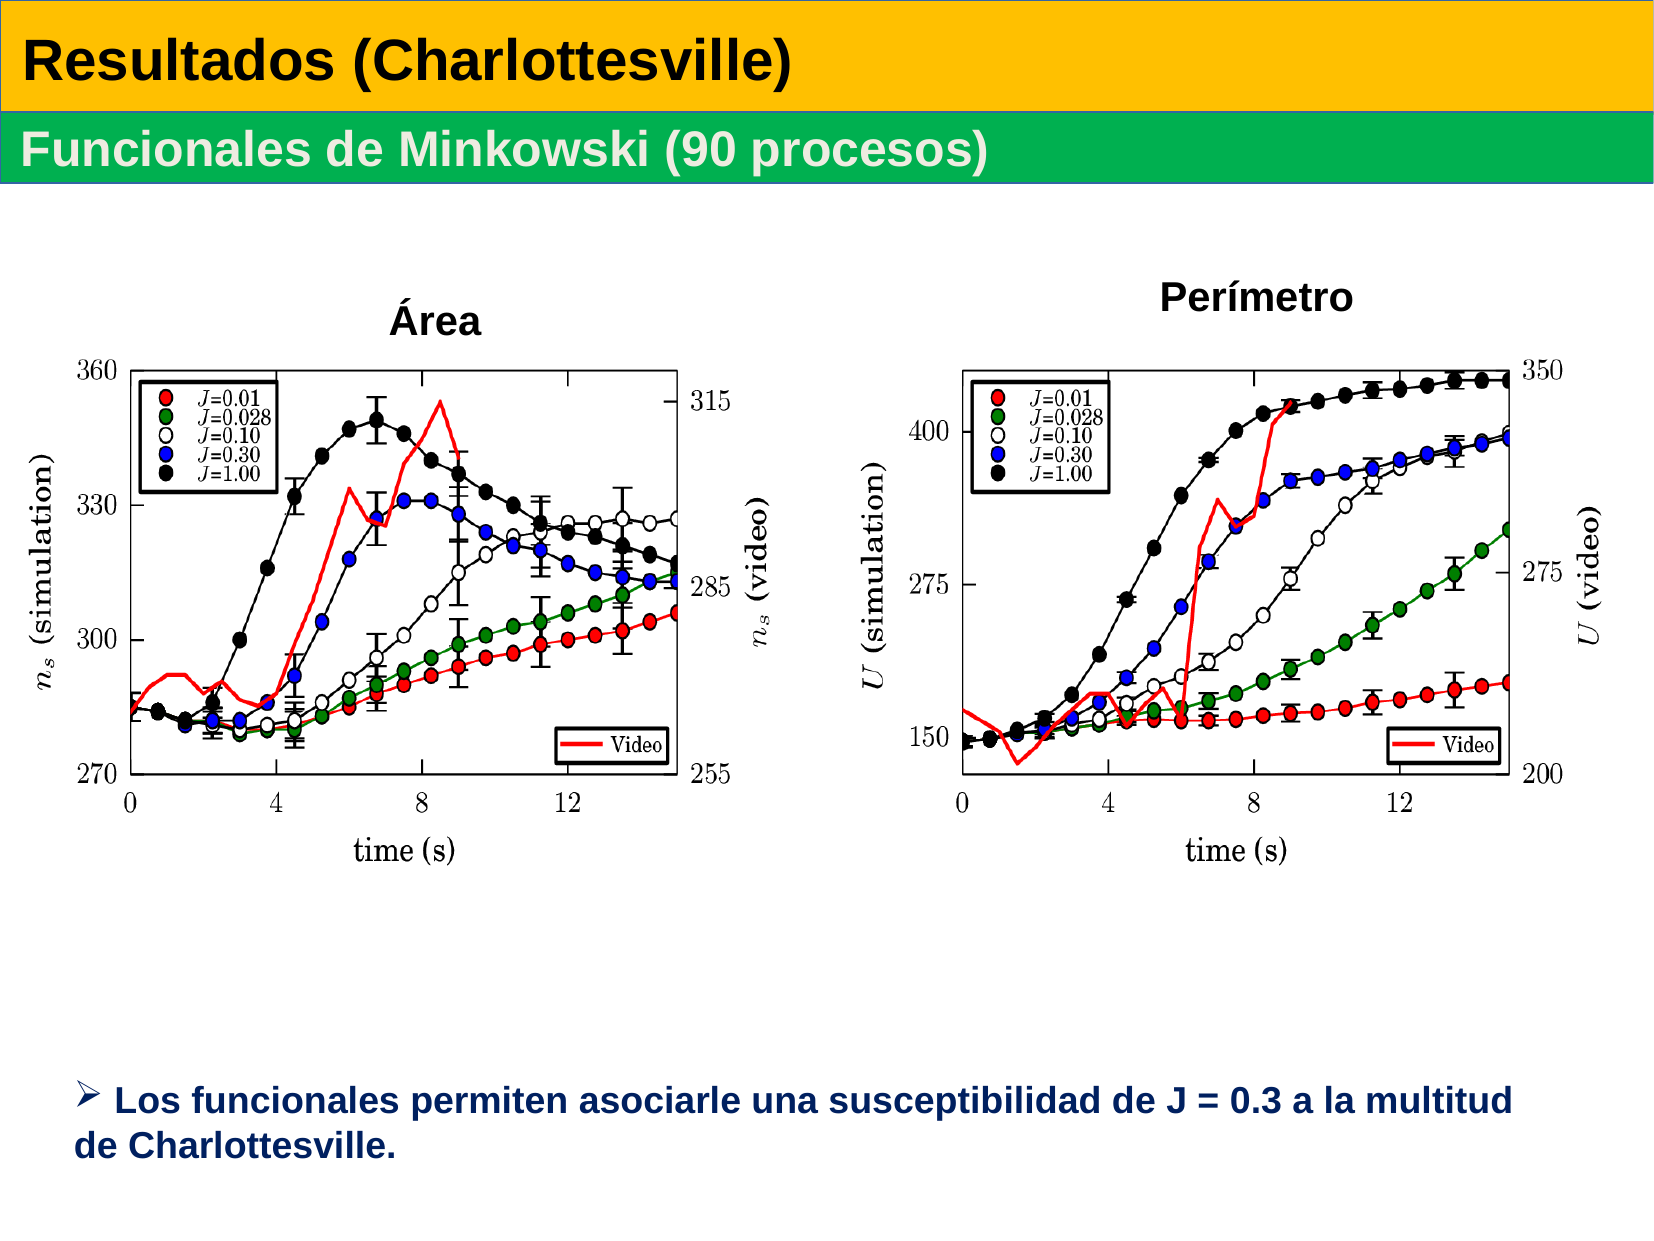

Introducción
Resultados (Charlottesville)
Funcionales de Minkowski (90 procesos)
Perímetro
Área
 Los funcionales permiten asociarle una susceptibilidad de J = 0.3 a la multitud de Charlottesville.